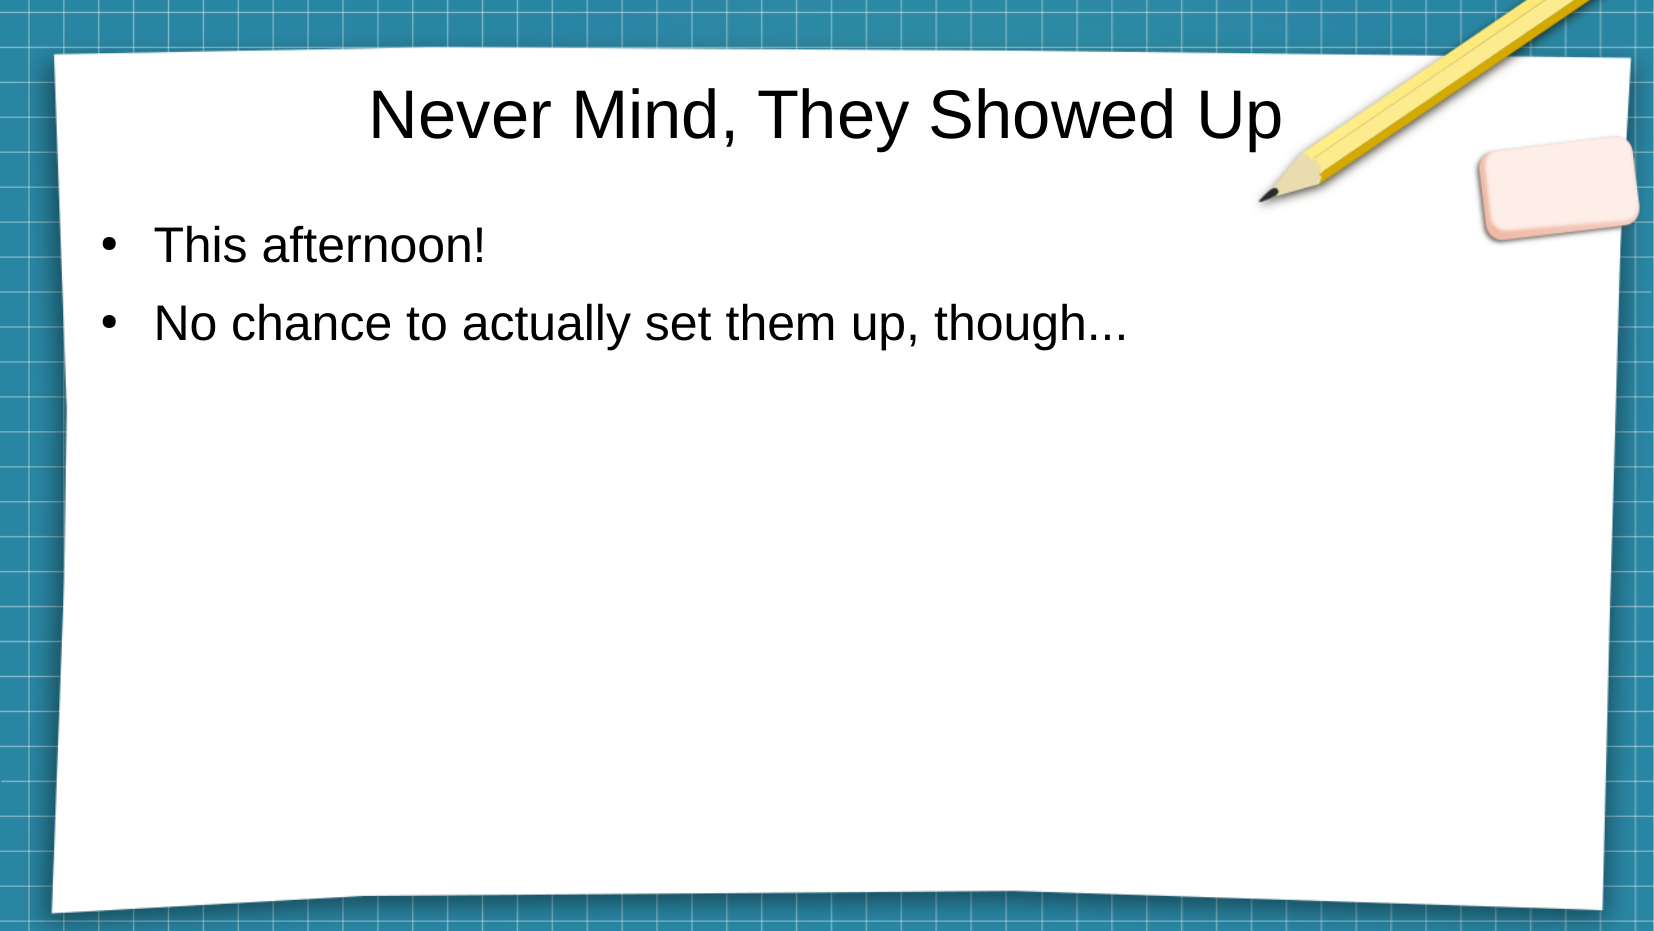

# Never Mind, They Showed Up
This afternoon!
No chance to actually set them up, though...